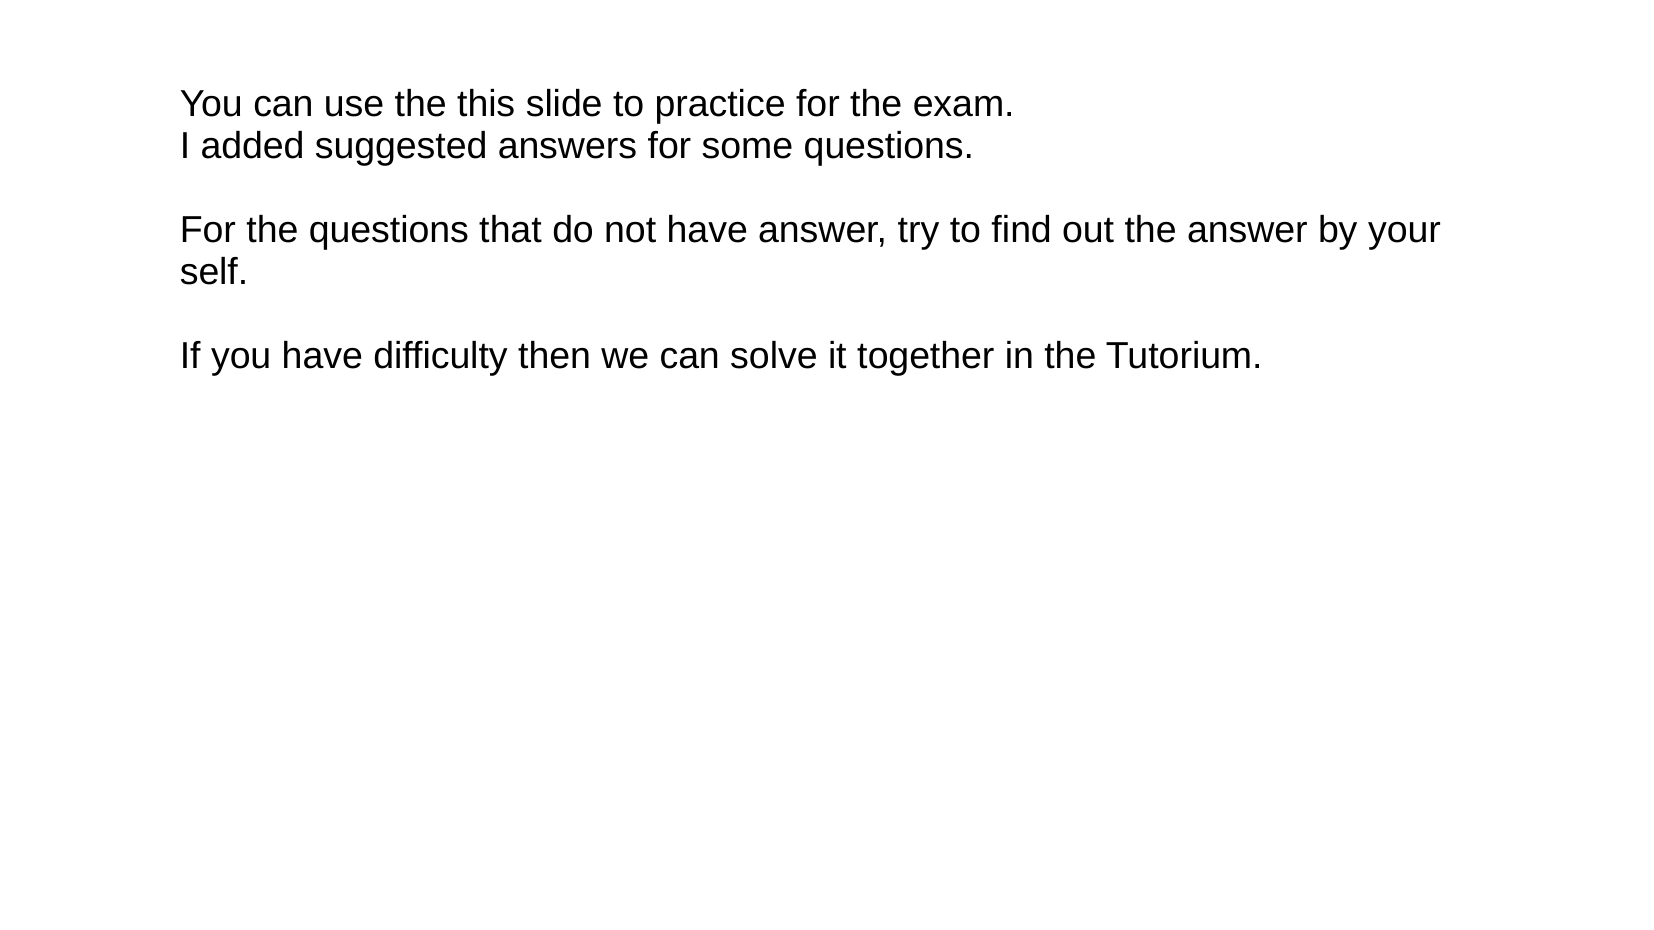

You can use the this slide to practice for the exam.
I added suggested answers for some questions.
For the questions that do not have answer, try to find out the answer by your self.
If you have difficulty then we can solve it together in the Tutorium.